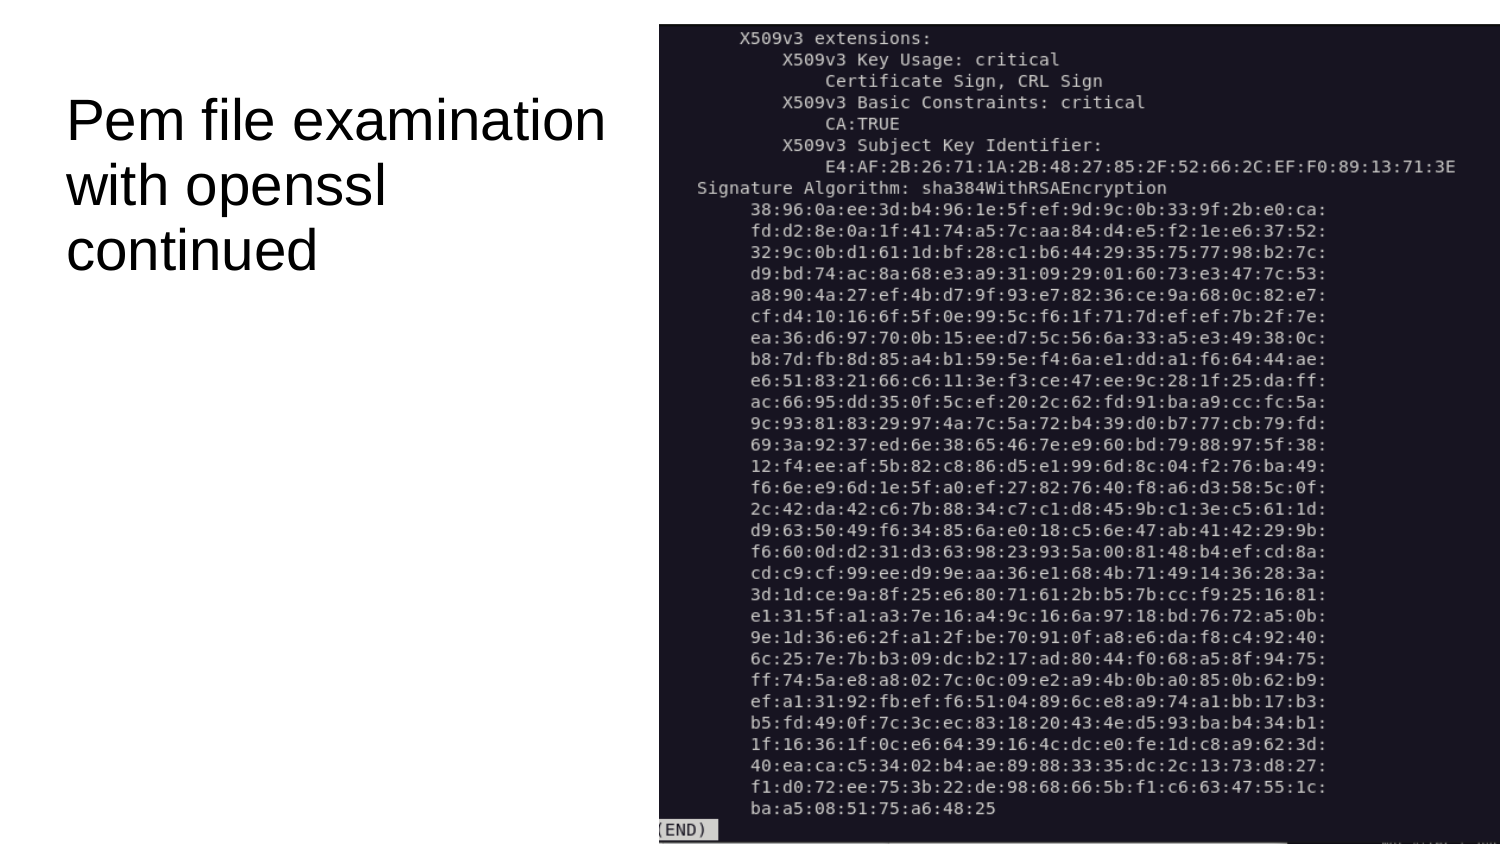

# Pem file examination with openssl continued